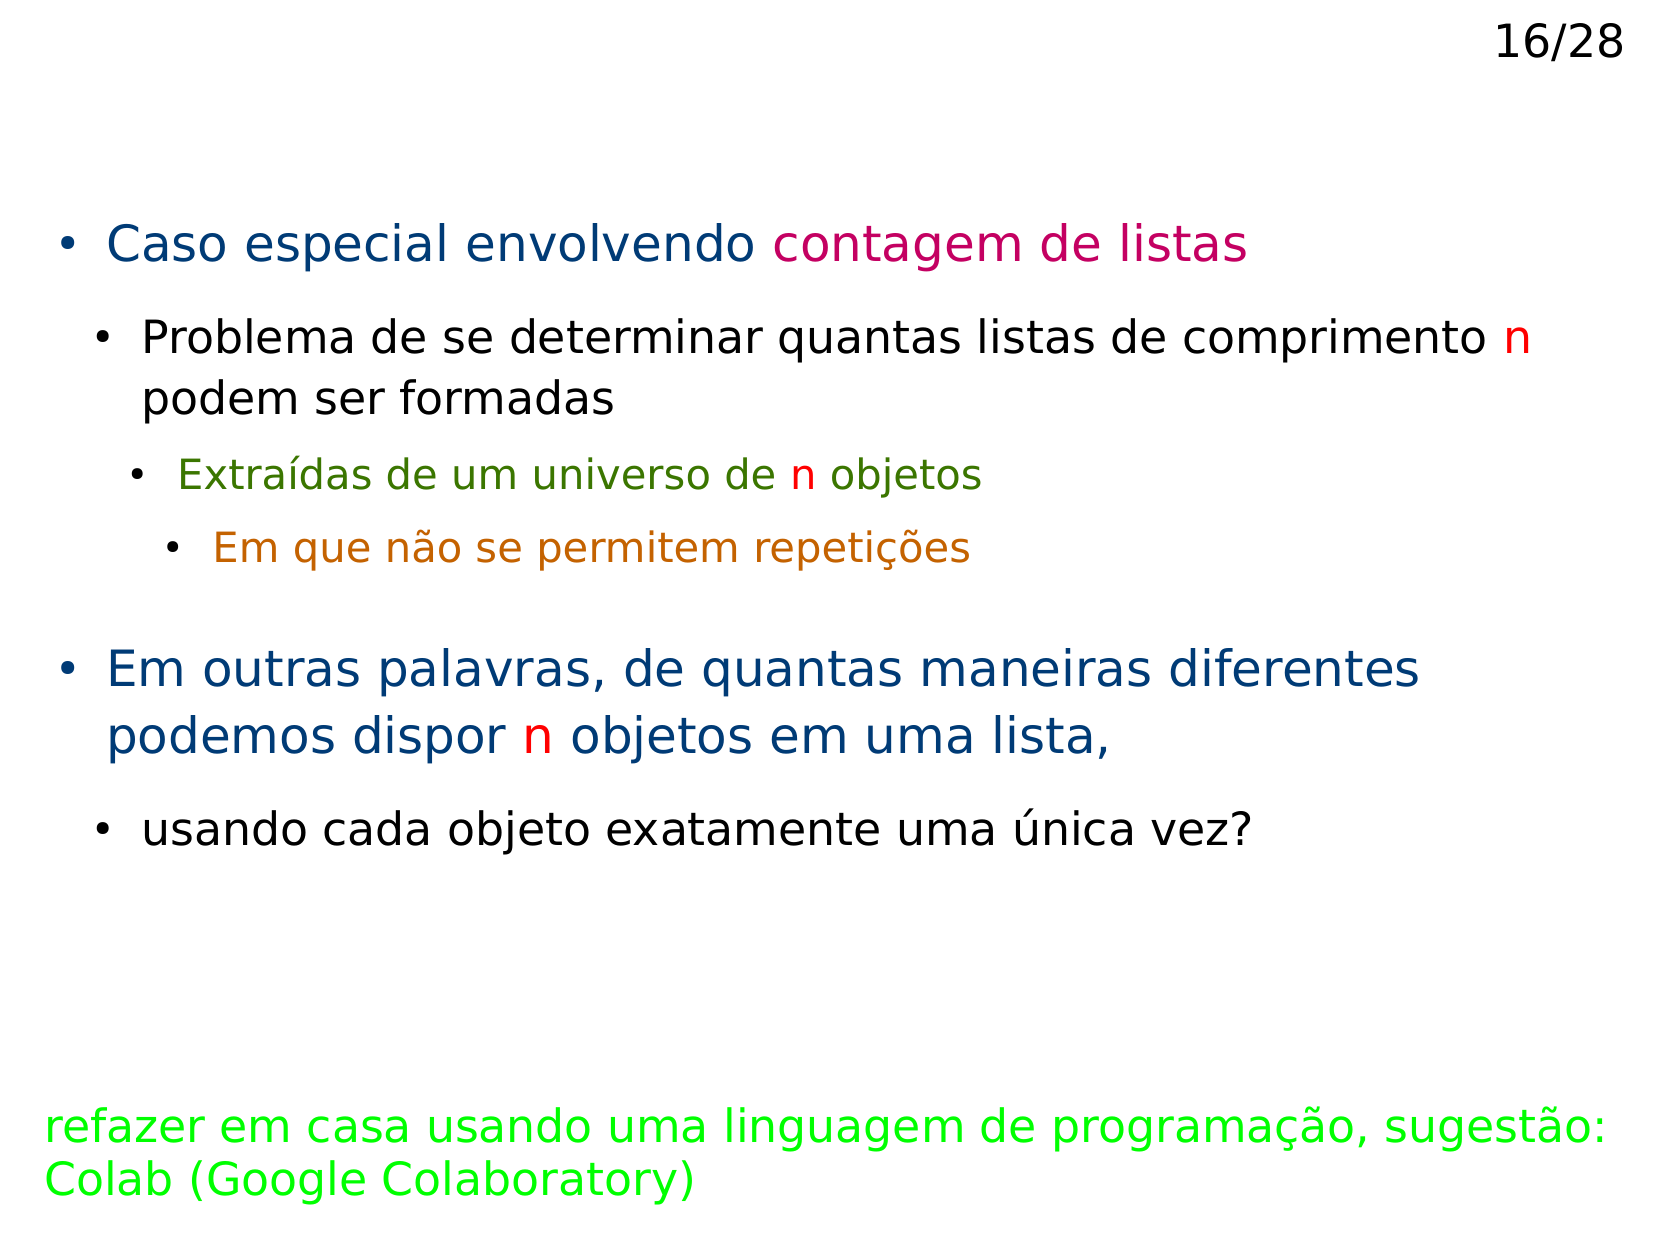

16
#
Caso especial envolvendo contagem de listas
Problema de se determinar quantas listas de comprimento n podem ser formadas
Extraídas de um universo de n objetos
Em que não se permitem repetições
Em outras palavras, de quantas maneiras diferentes podemos dispor n objetos em uma lista,
usando cada objeto exatamente uma única vez?
refazer em casa usando uma linguagem de programação, sugestão: Colab (Google Colaboratory)